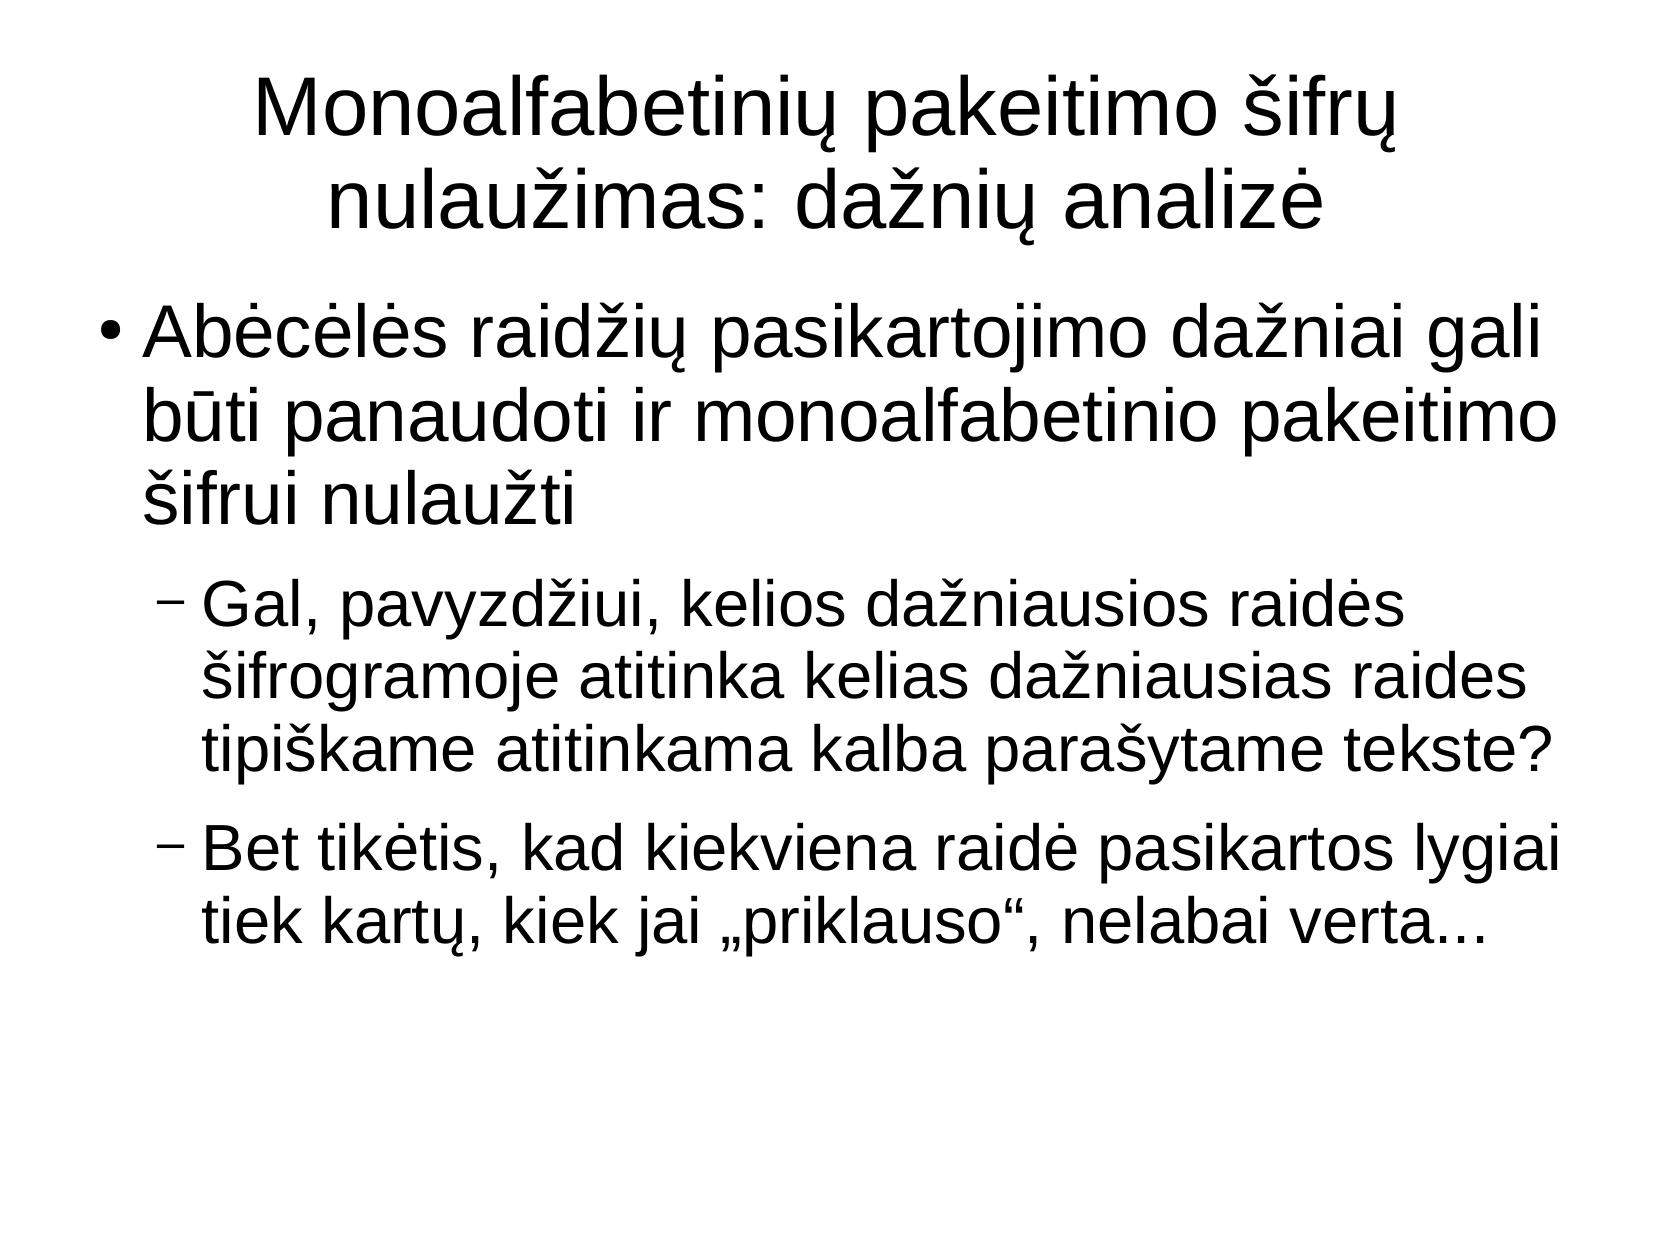

# Monoalfabetinių pakeitimo šifrų nulaužimas: dažnių analizė
Abėcėlės raidžių pasikartojimo dažniai gali būti panaudoti ir monoalfabetinio pakeitimo šifrui nulaužti
Gal, pavyzdžiui, kelios dažniausios raidės šifrogramoje atitinka kelias dažniausias raides tipiškame atitinkama kalba parašytame tekste?
Bet tikėtis, kad kiekviena raidė pasikartos lygiai tiek kartų, kiek jai „priklauso“, nelabai verta...